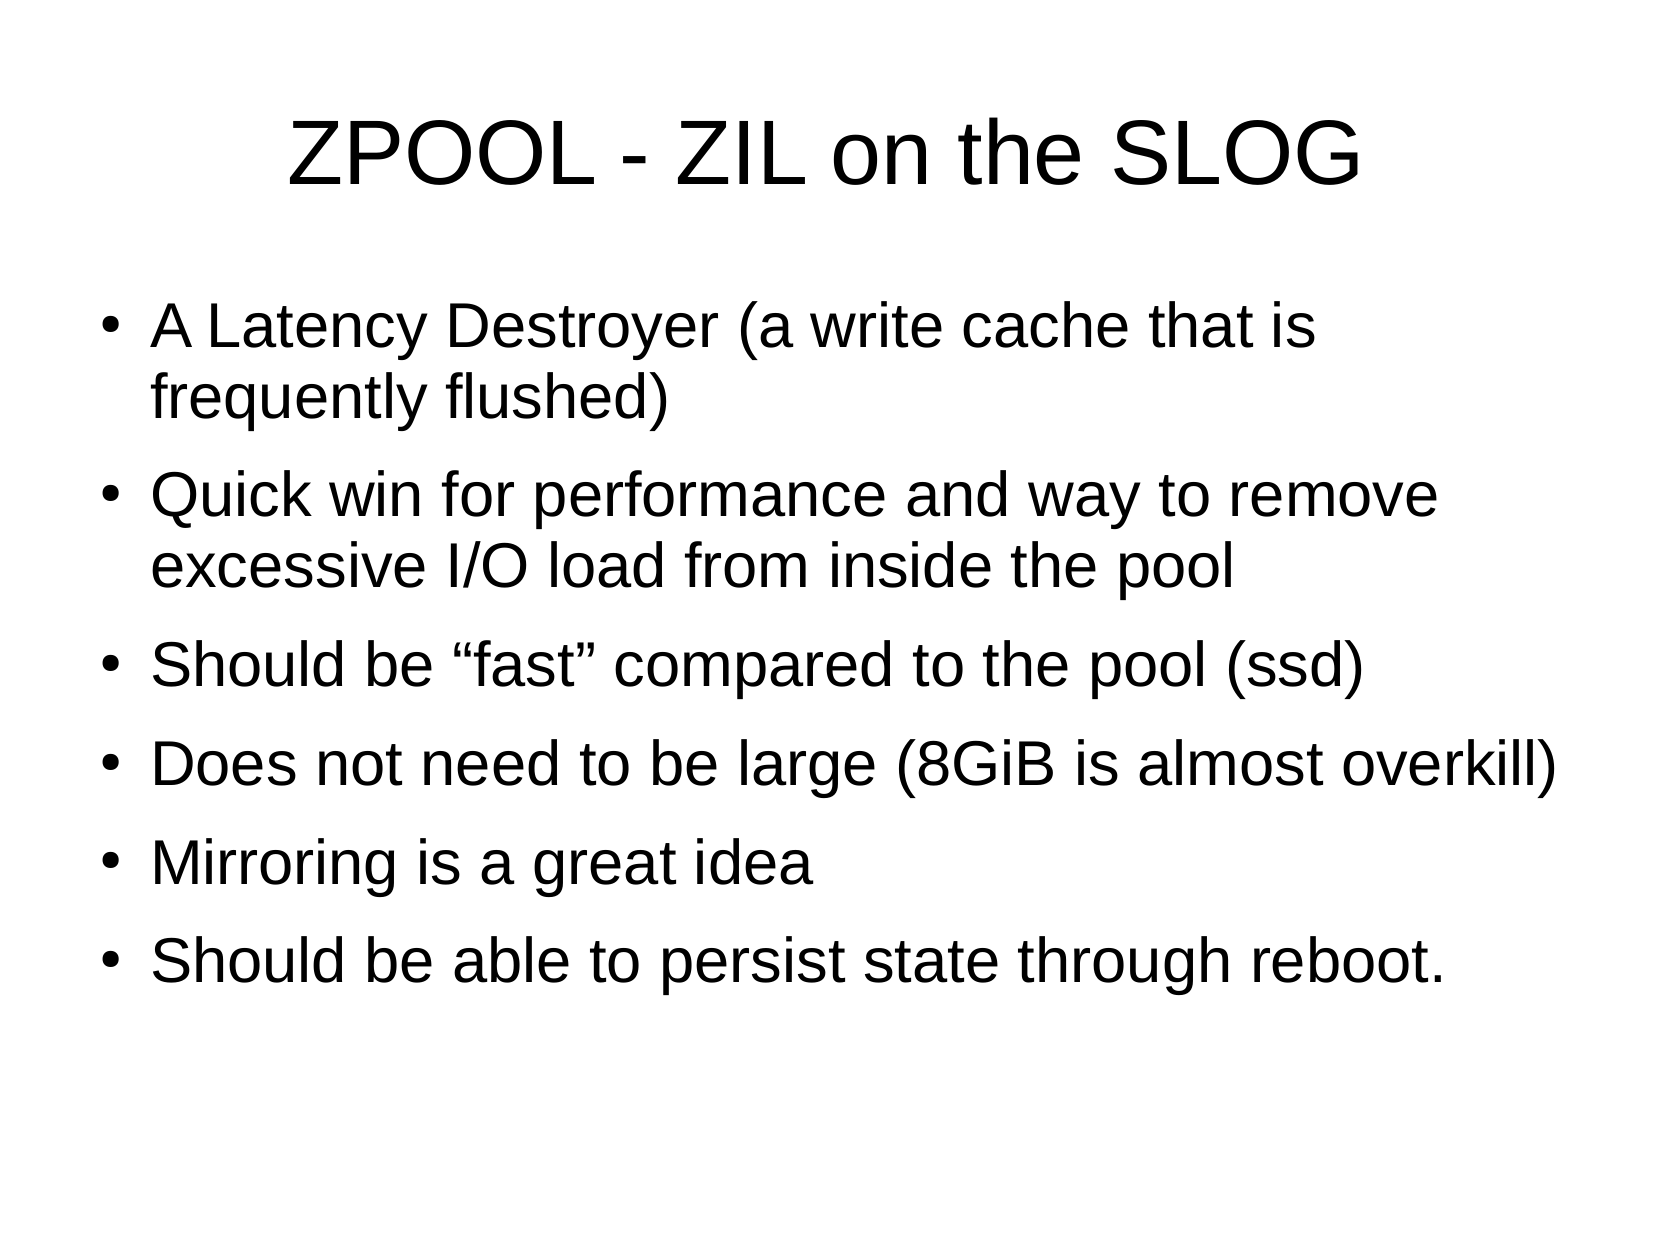

# ZPOOL - ZIL on the SLOG
A Latency Destroyer (a write cache that is frequently flushed)
Quick win for performance and way to remove excessive I/O load from inside the pool
Should be “fast” compared to the pool (ssd)
Does not need to be large (8GiB is almost overkill)
Mirroring is a great idea
Should be able to persist state through reboot.